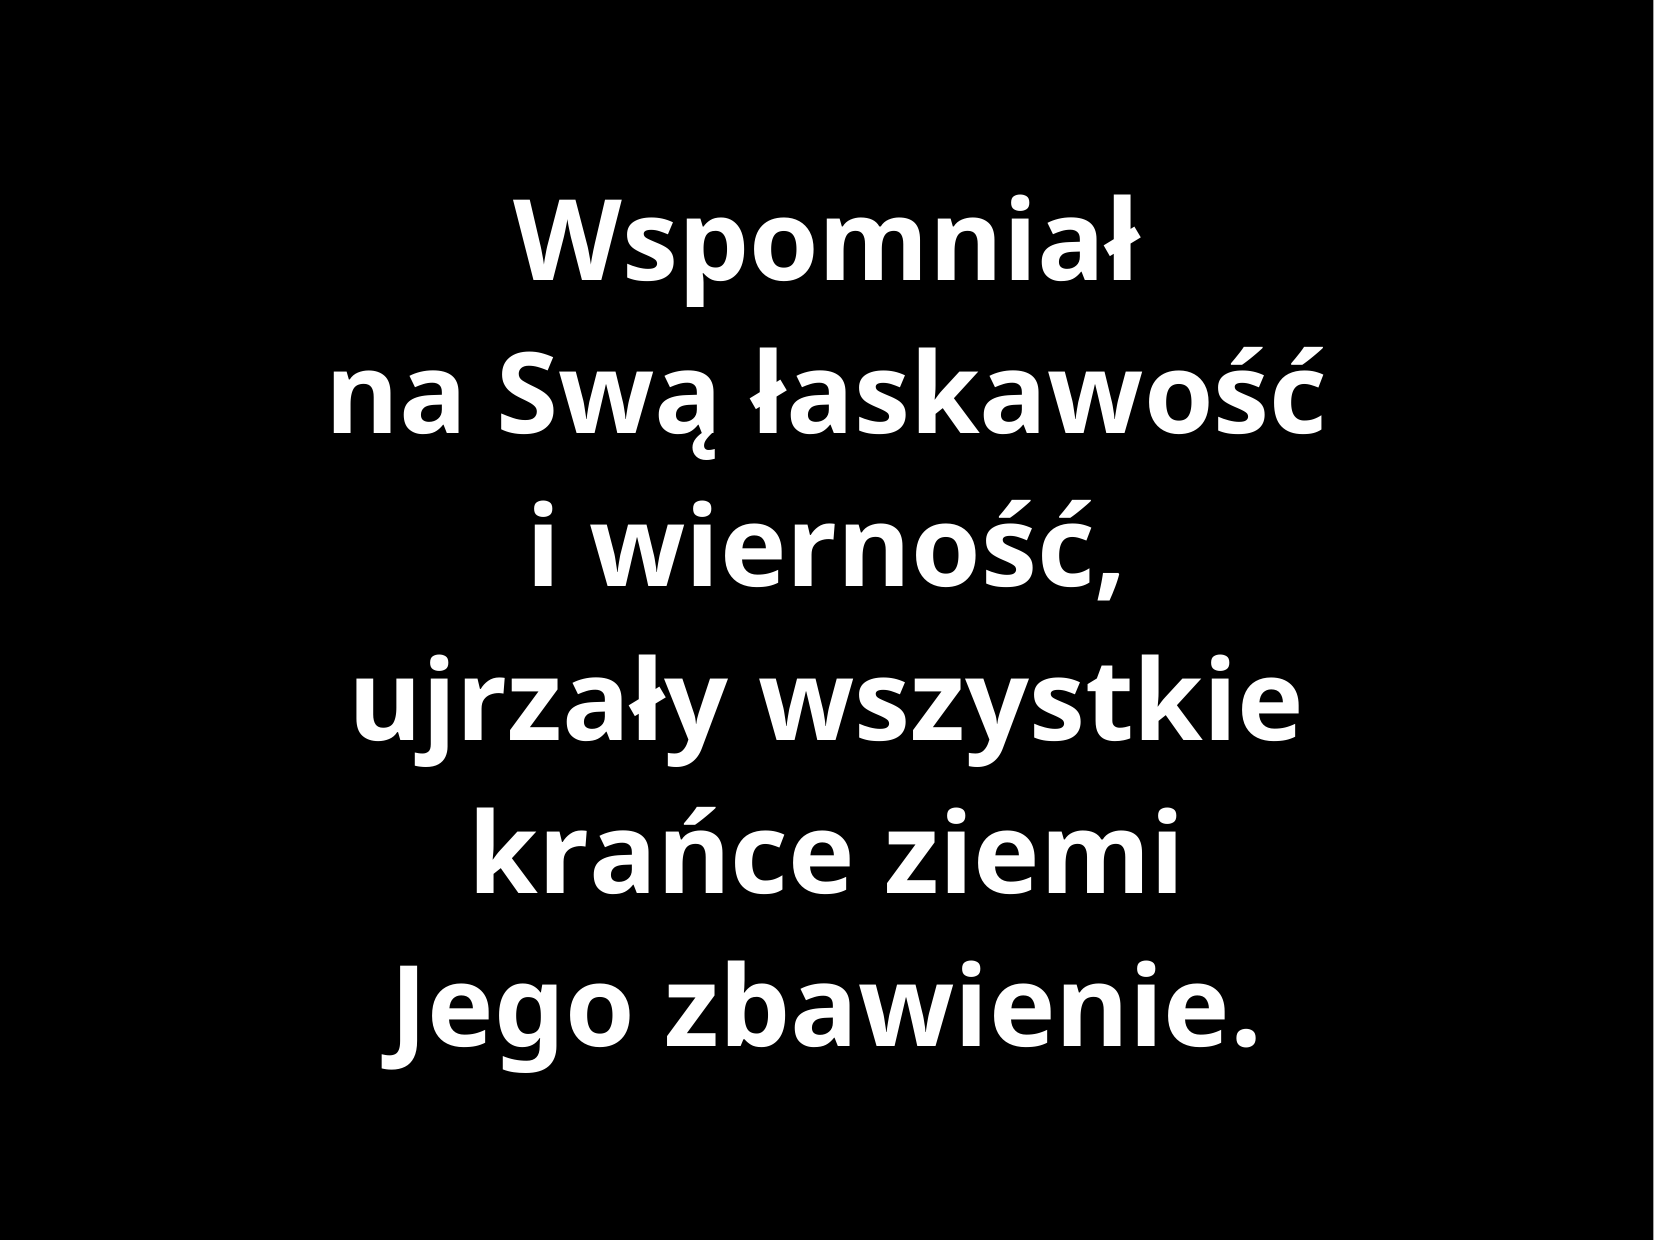

# Wspomniał na Swą łaskawość i wierność, ujrzały wszystkie krańce ziemi Jego zbawienie.